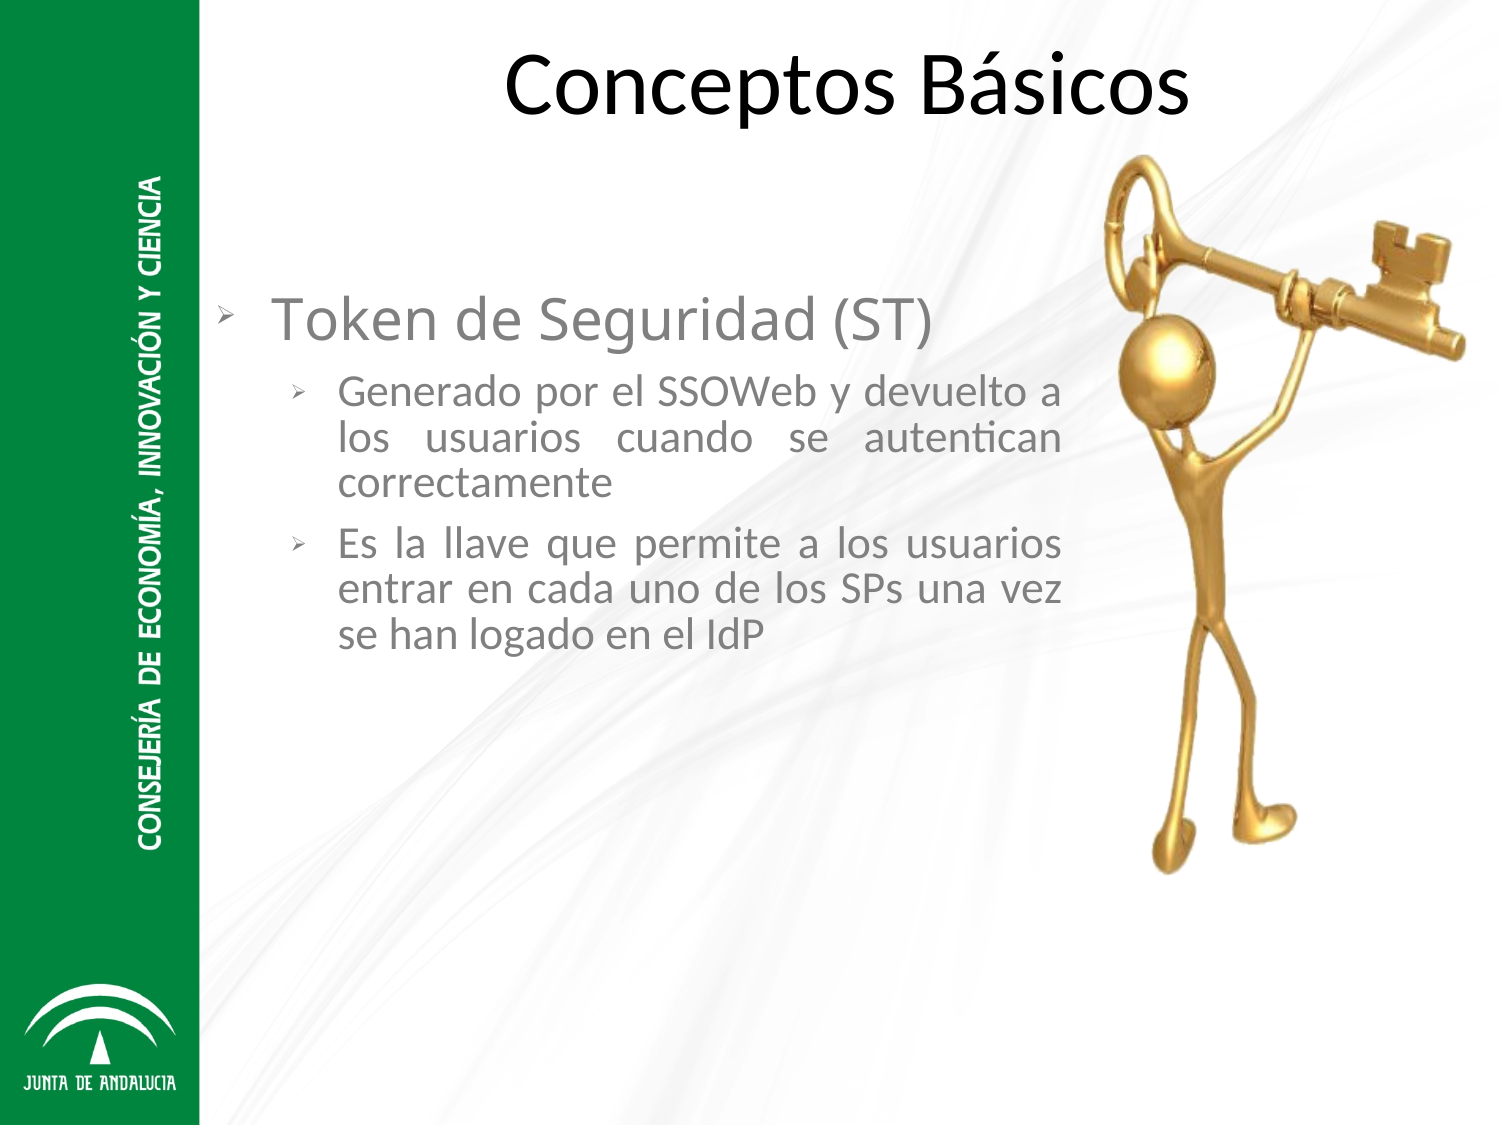

# Conceptos Básicos
Token de Seguridad (ST)
Generado por el SSOWeb y devuelto a los usuarios cuando se autentican correctamente
Es la llave que permite a los usuarios entrar en cada uno de los SPs una vez se han logado en el IdP